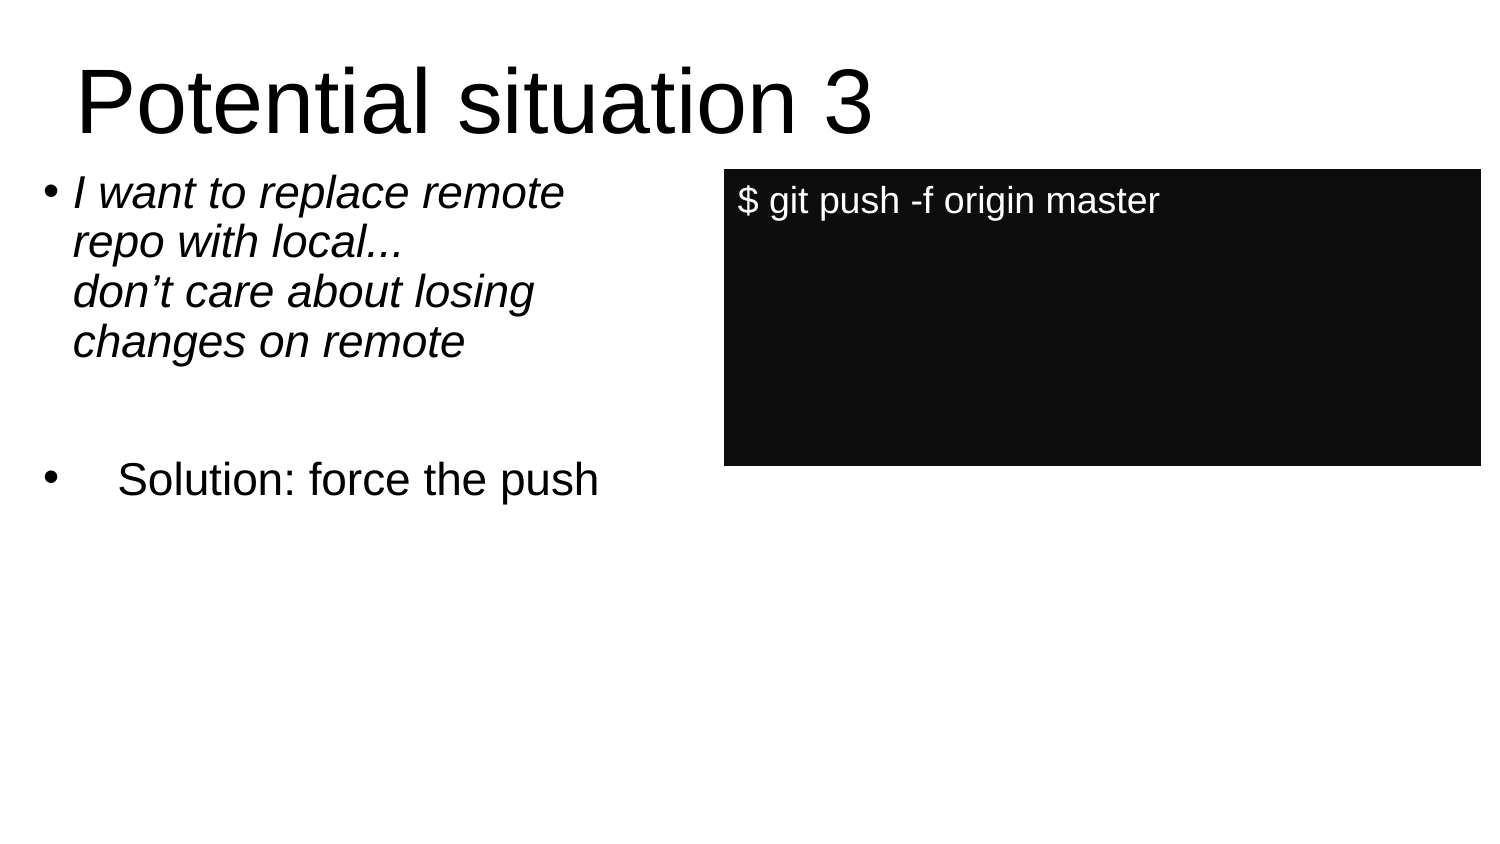

# Potential situation 3
I want to replace remote repo with local...
don’t care about losing changes on remote
Solution: force the push
$ git push -f origin master